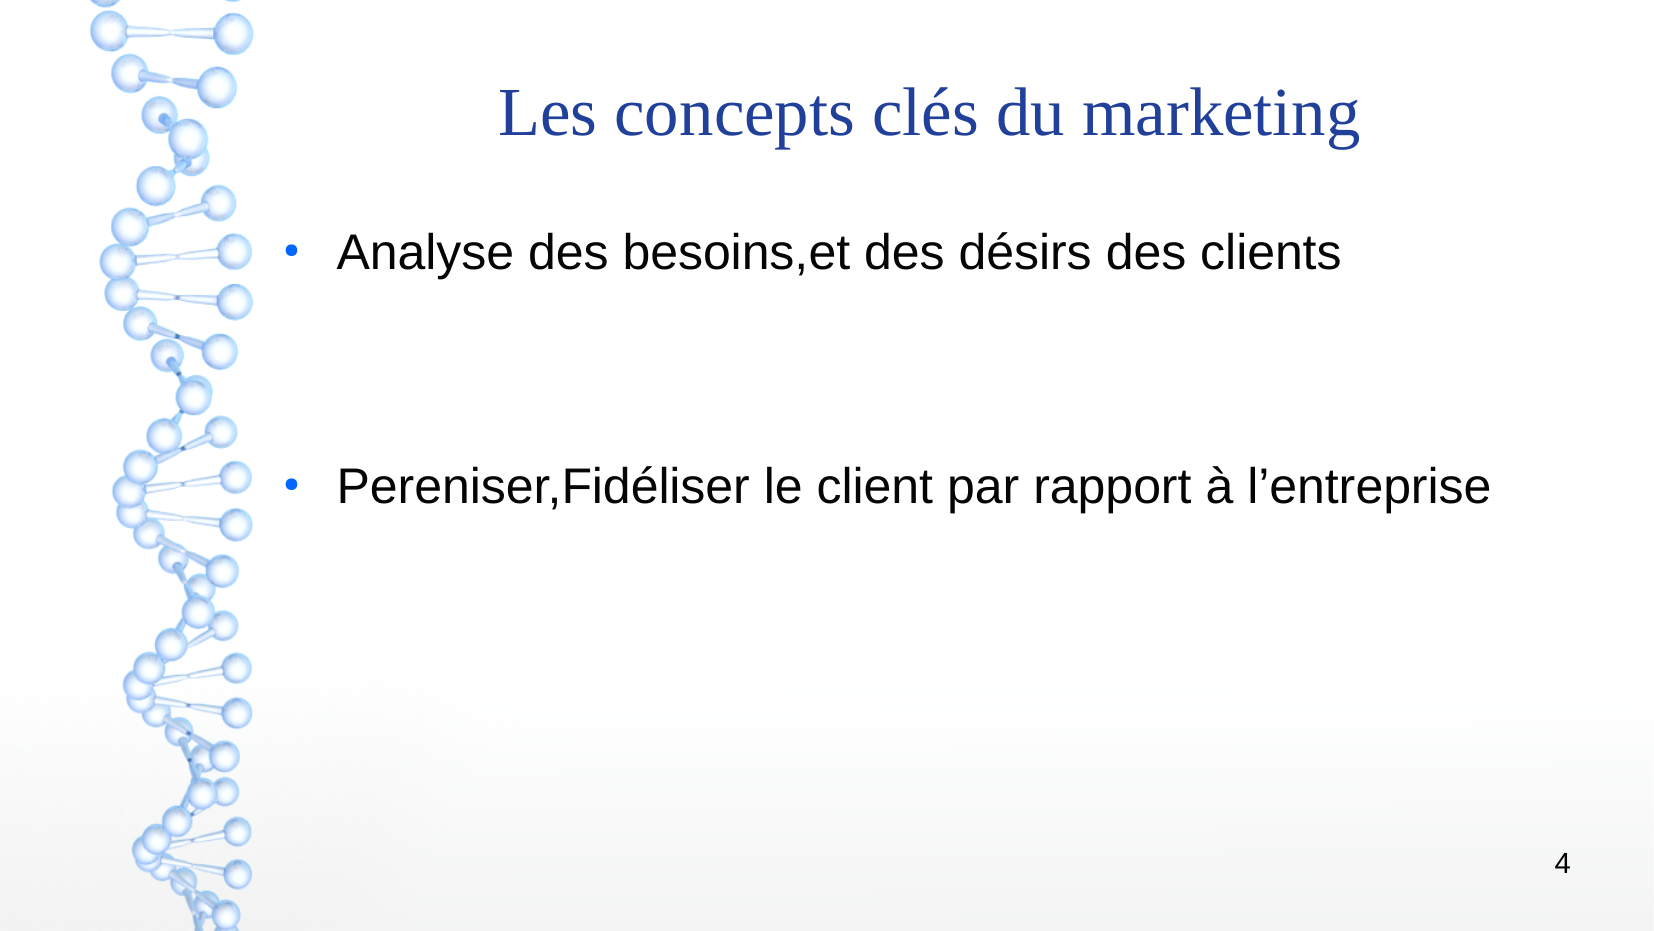

# Les concepts clés du marketing
Analyse des besoins,et des désirs des clients
Pereniser,Fidéliser le client par rapport à l’entreprise
4